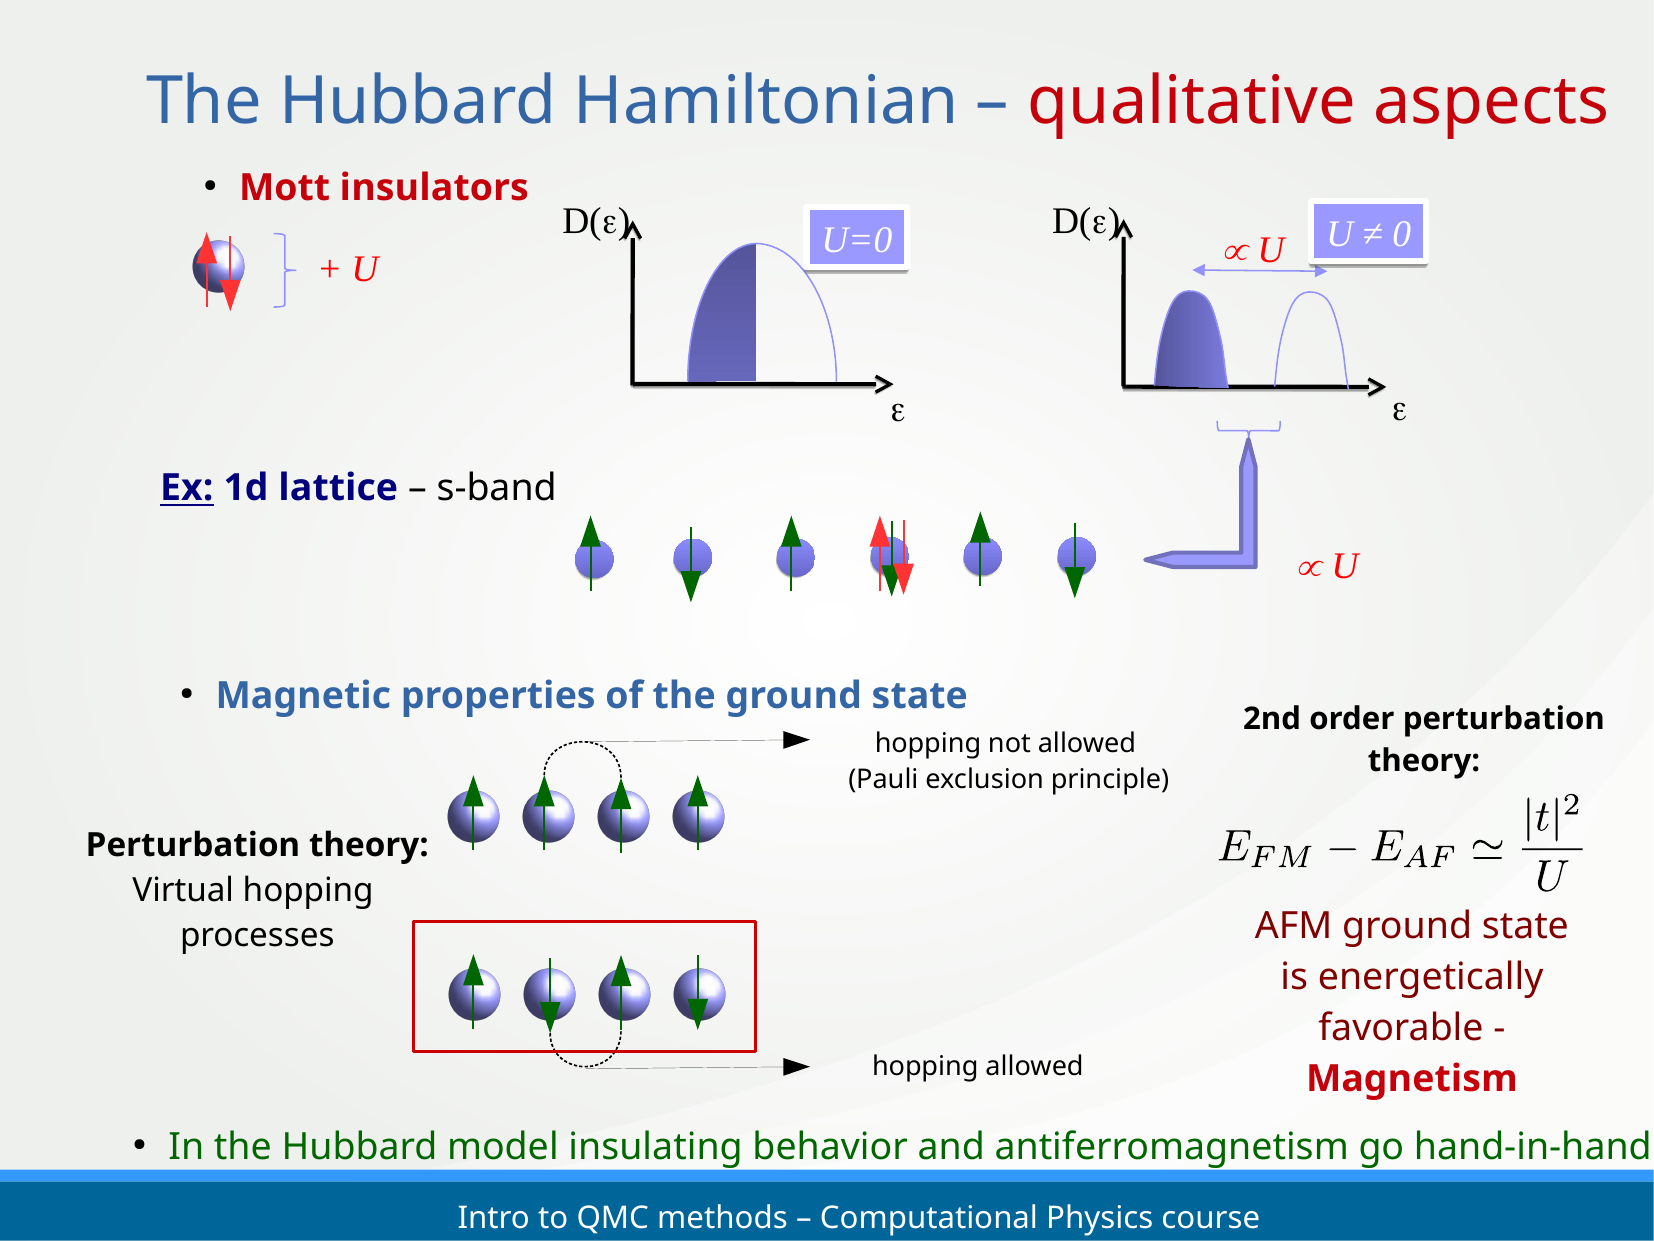

The Hubbard Hamiltonian – qualitative aspects
Mott insulators
D()
D()
U ≠ 0
 U

U=0
+ U

Ex: 1d lattice – s-band
 U
Magnetic properties of the ground state
2nd order perturbation theory:
hopping not allowed
(Pauli exclusion principle)
Perturbation theory:
Virtual hopping
processes
AFM ground state is energetically favorable - Magnetism
hopping allowed
In the Hubbard model insulating behavior and antiferromagnetism go hand-in-hand